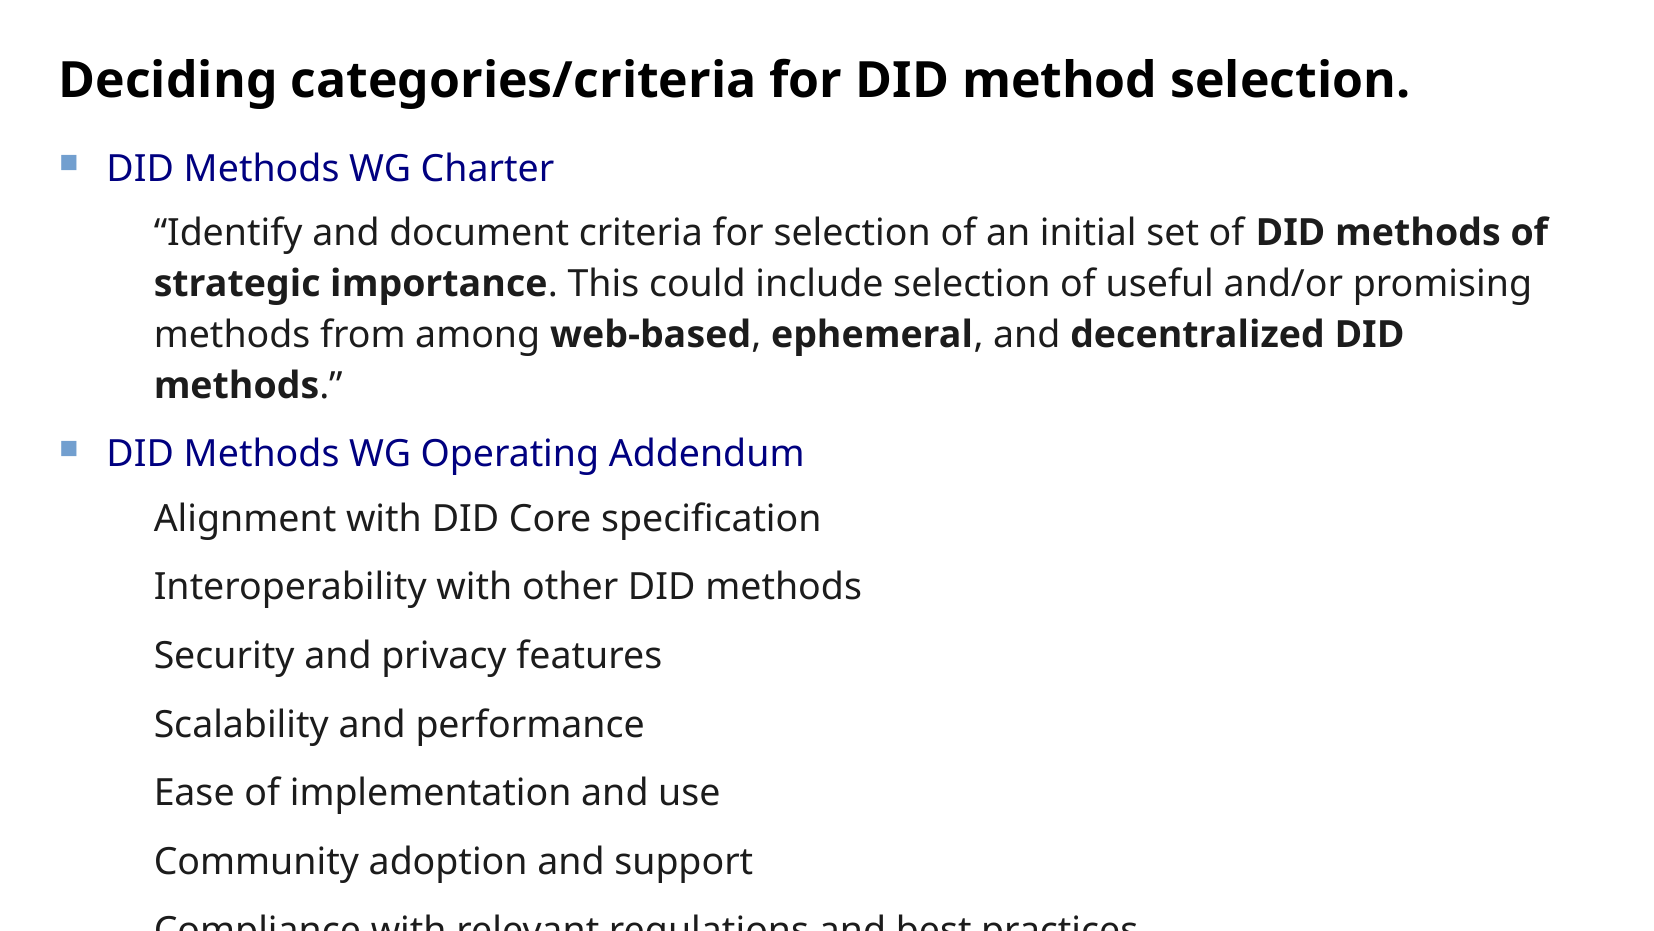

# Deciding categories/criteria for DID method selection.
DID Methods WG Charter
“Identify and document criteria for selection of an initial set of DID methods of strategic importance. This could include selection of useful and/or promising methods from among web-based, ephemeral, and decentralized DID methods.”
DID Methods WG Operating Addendum
Alignment with DID Core specification
Interoperability with other DID methods
Security and privacy features
Scalability and performance
Ease of implementation and use
Community adoption and support
Compliance with relevant regulations and best practices
Diversity of the set of selected methods